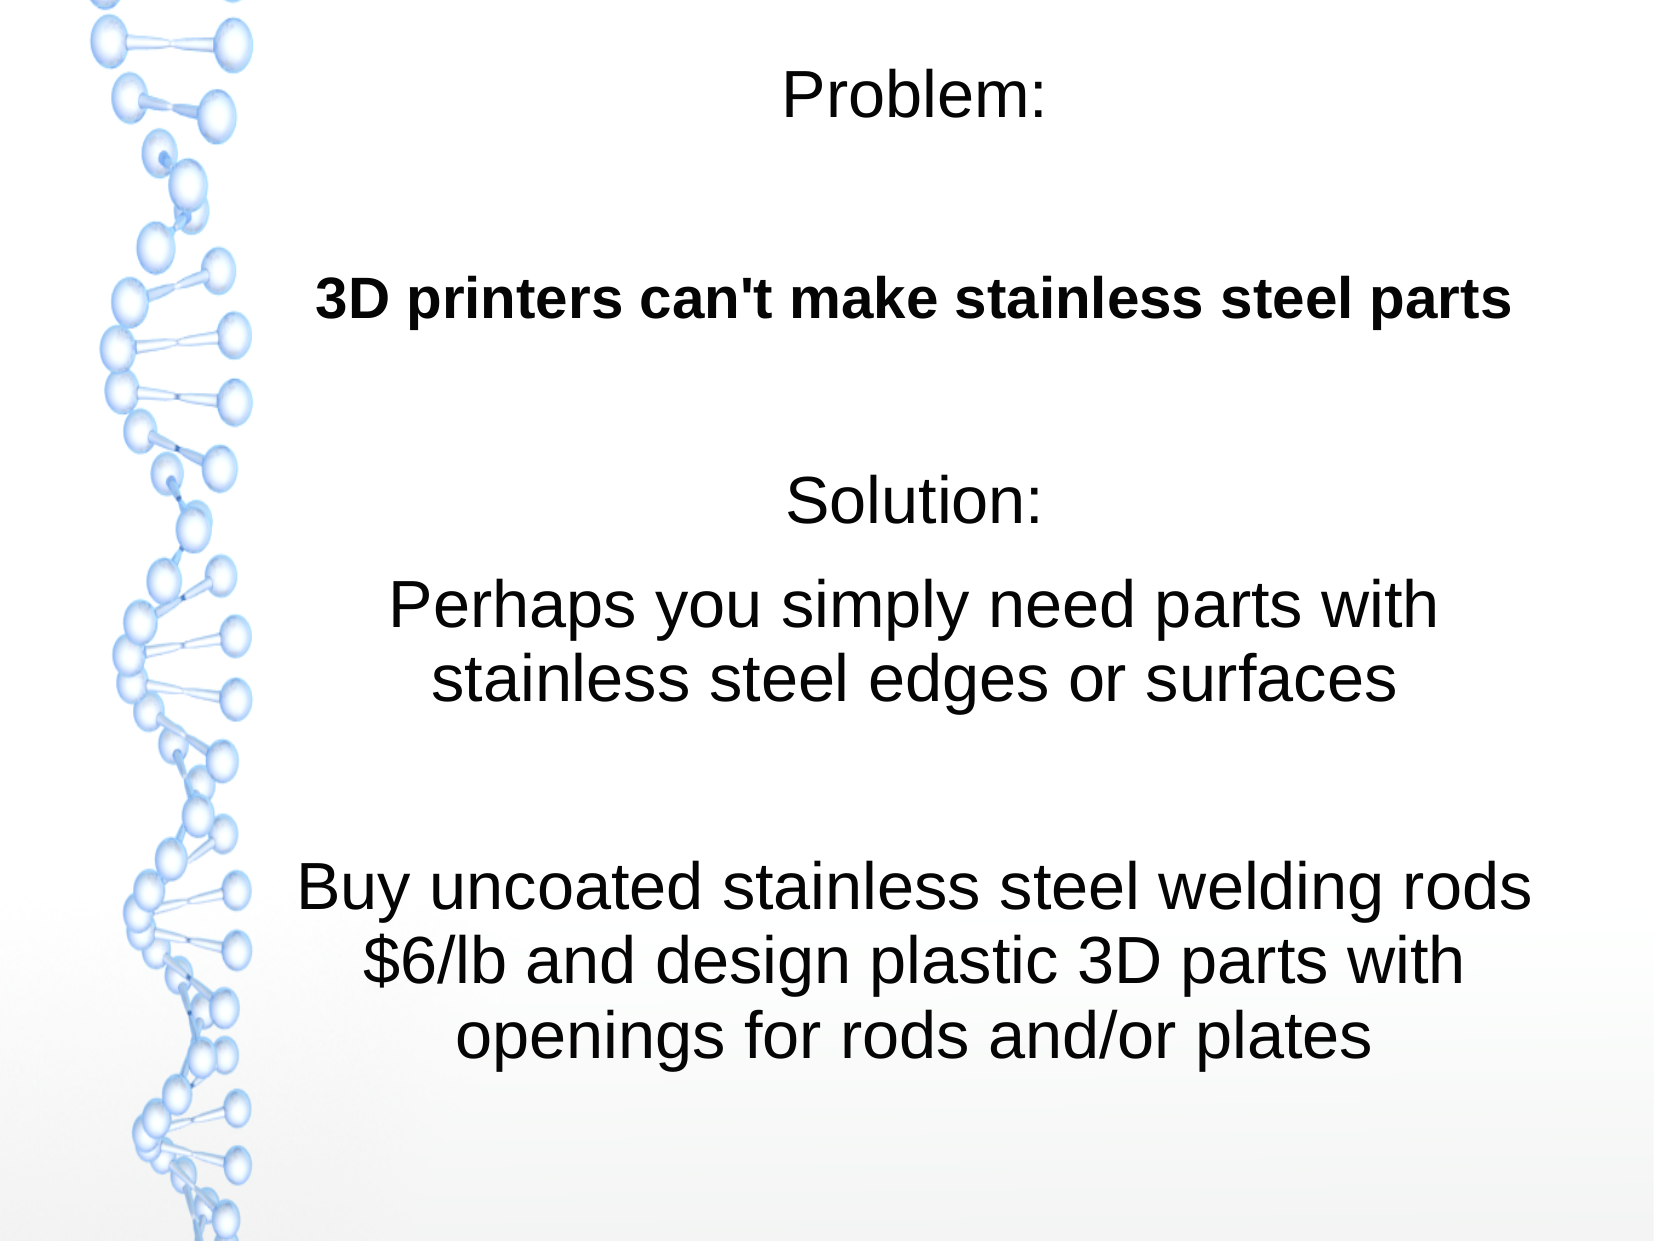

# Problem:
3D printers can't make stainless steel parts
Solution:
Perhaps you simply need parts with stainless steel edges or surfaces
Buy uncoated stainless steel welding rods $6/lb and design plastic 3D parts with openings for rods and/or plates